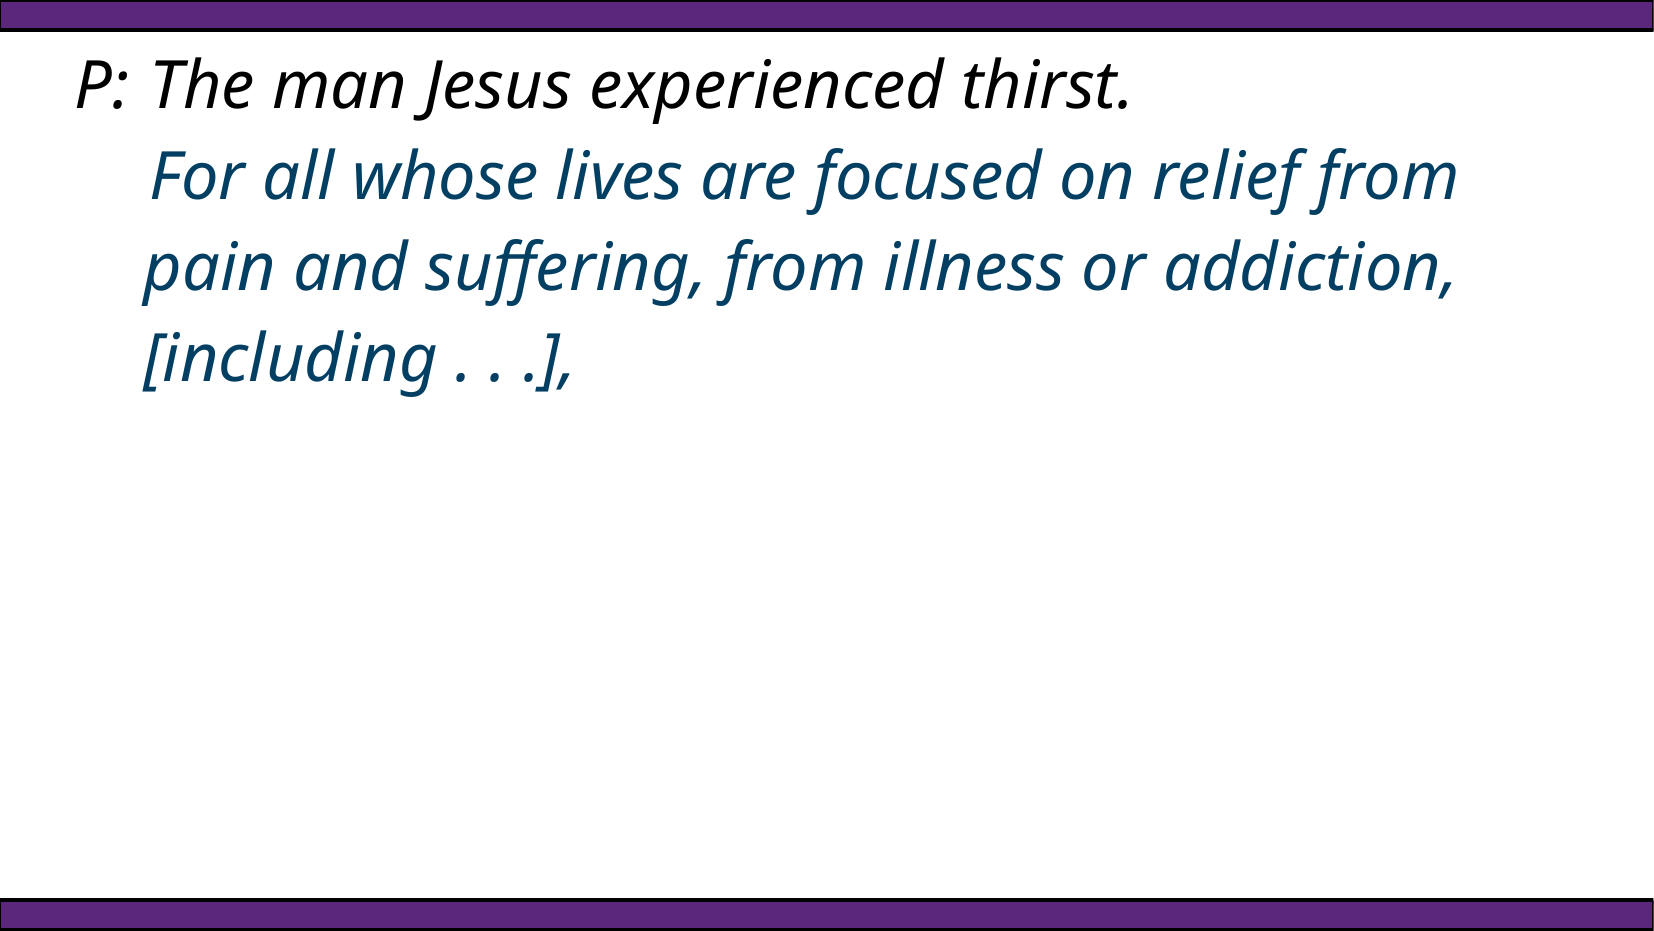

P:	The man Jesus experienced thirst.
	For all whose lives are focused on relief from
 pain and suffering, from illness or addiction,
 [including . . .],